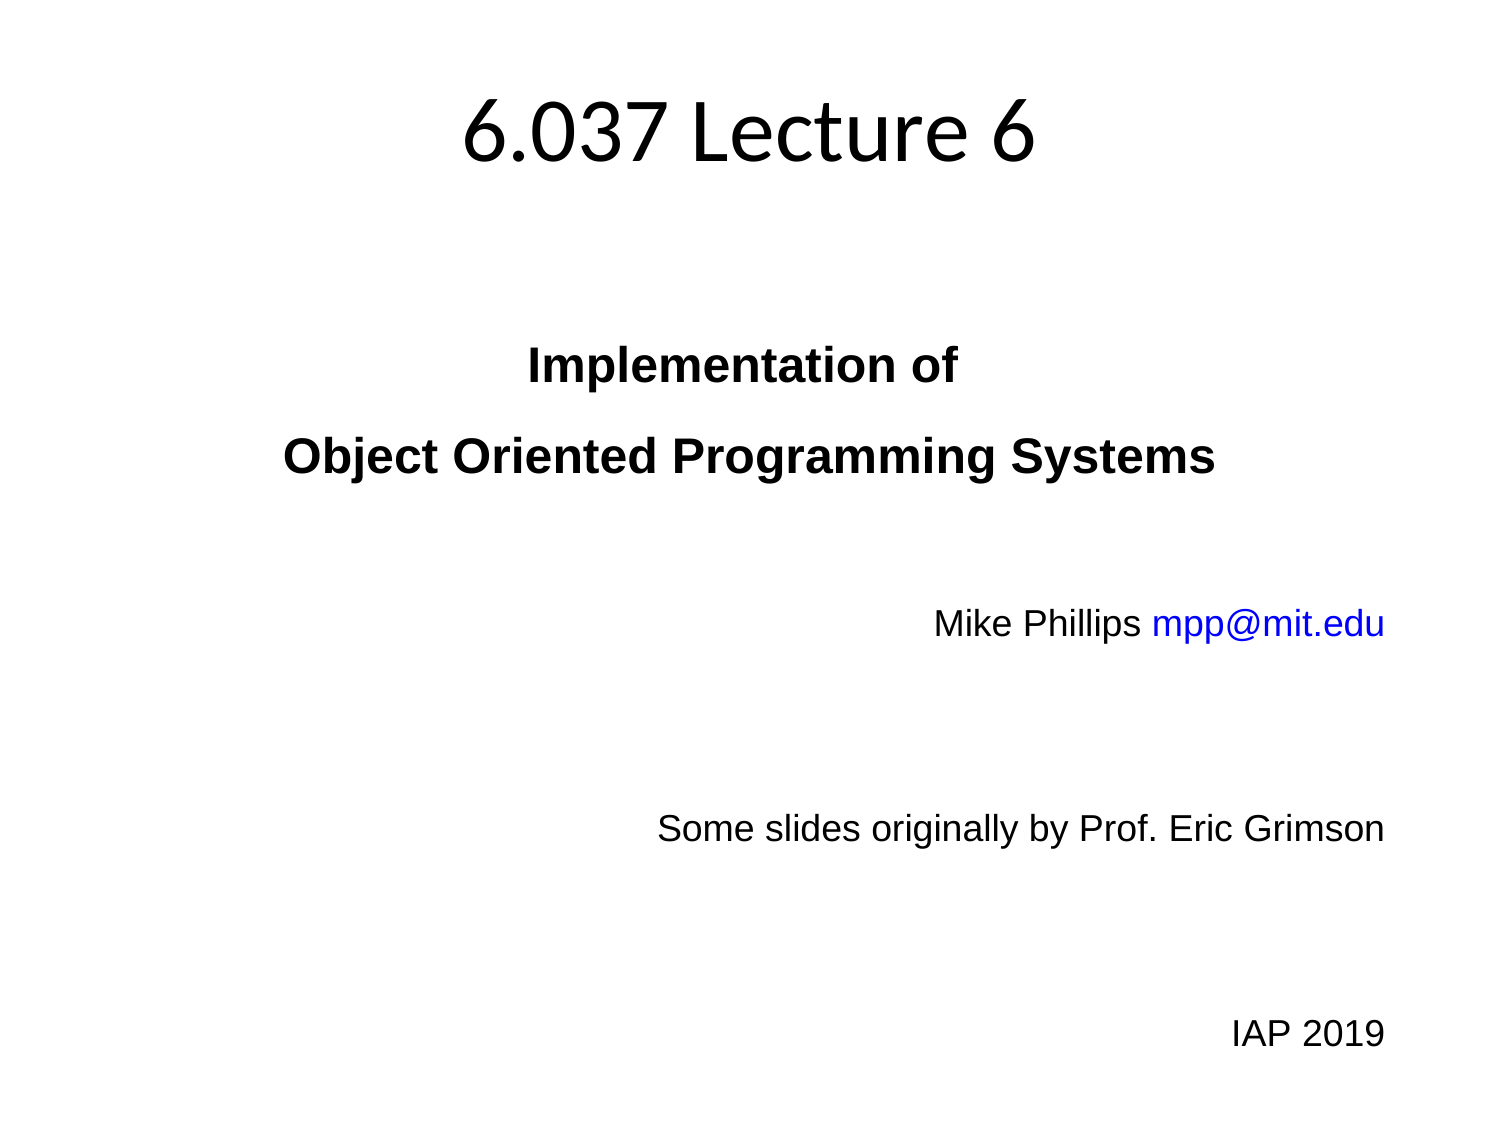

# 6.037 Lecture 6
Implementation of
Object Oriented Programming Systems
Mike Phillips mpp@mit.edu
Some slides originally by Prof. Eric Grimson
IAP 2019